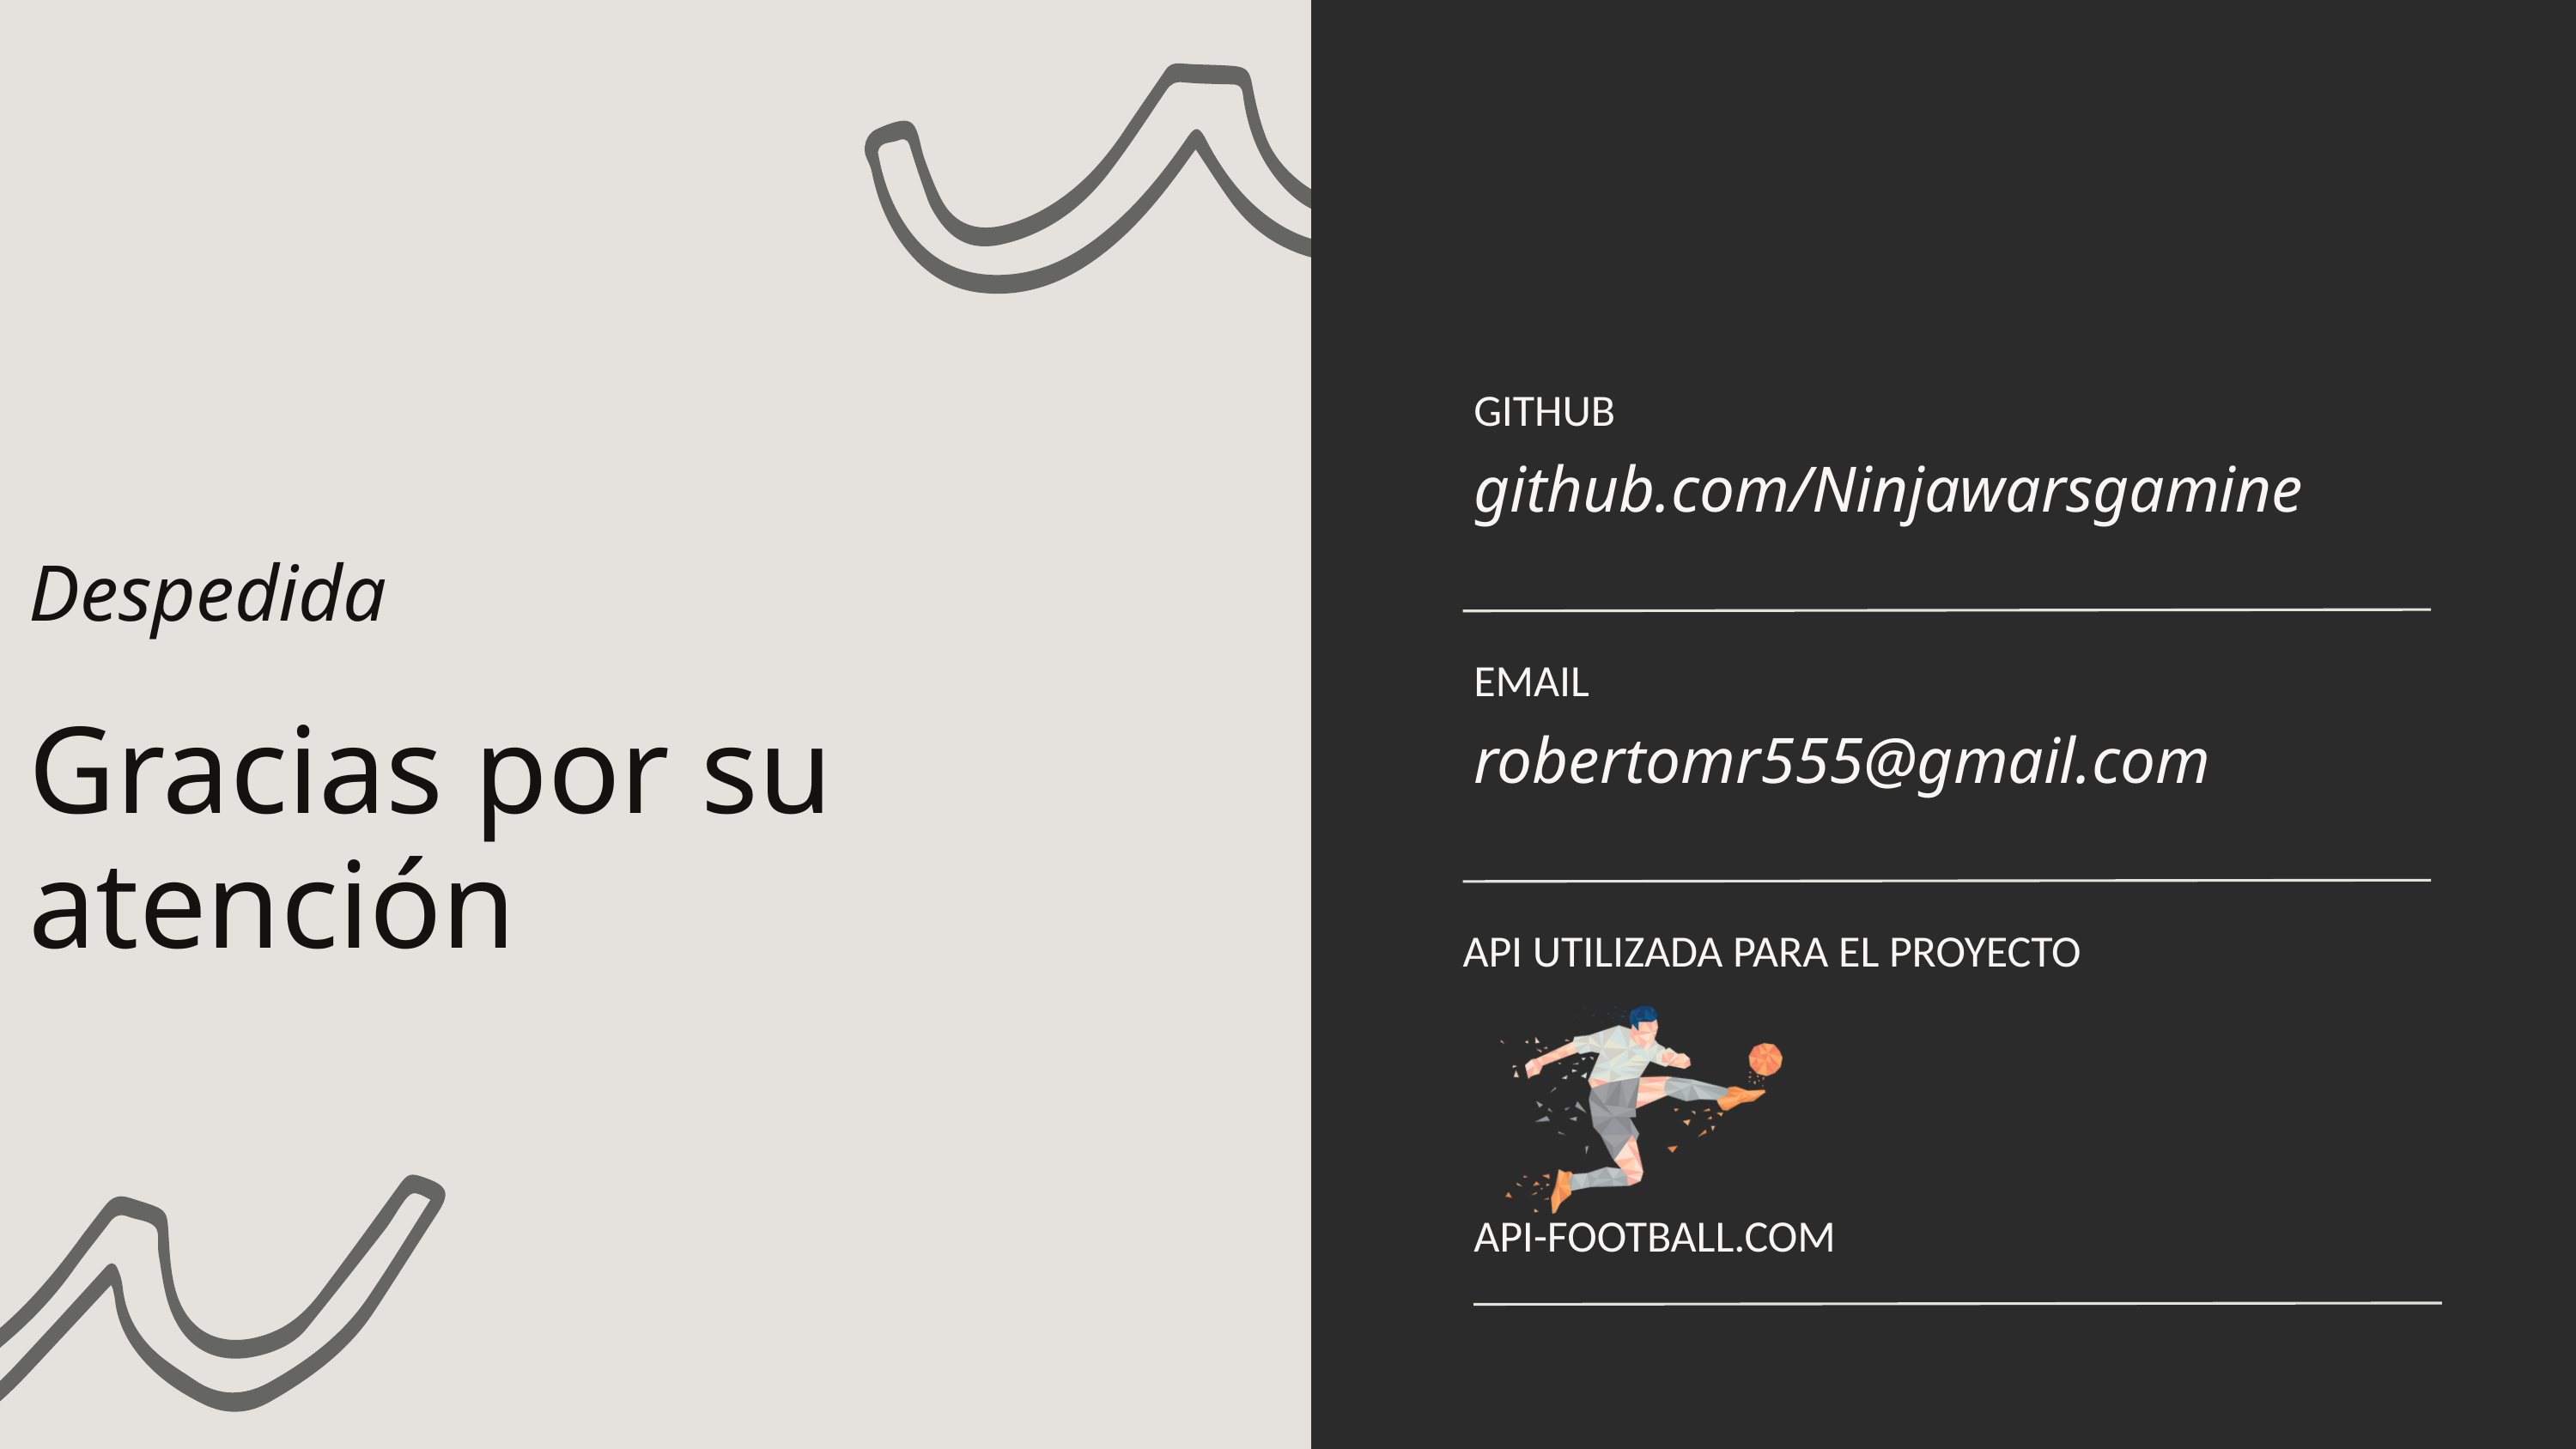

GITHUB
github.com/Ninjawarsgamine
Despedida
Gracias por su atención
EMAIL
robertomr555@gmail.com
API UTILIZADA PARA EL PROYECTO
API-FOOTBALL.COM